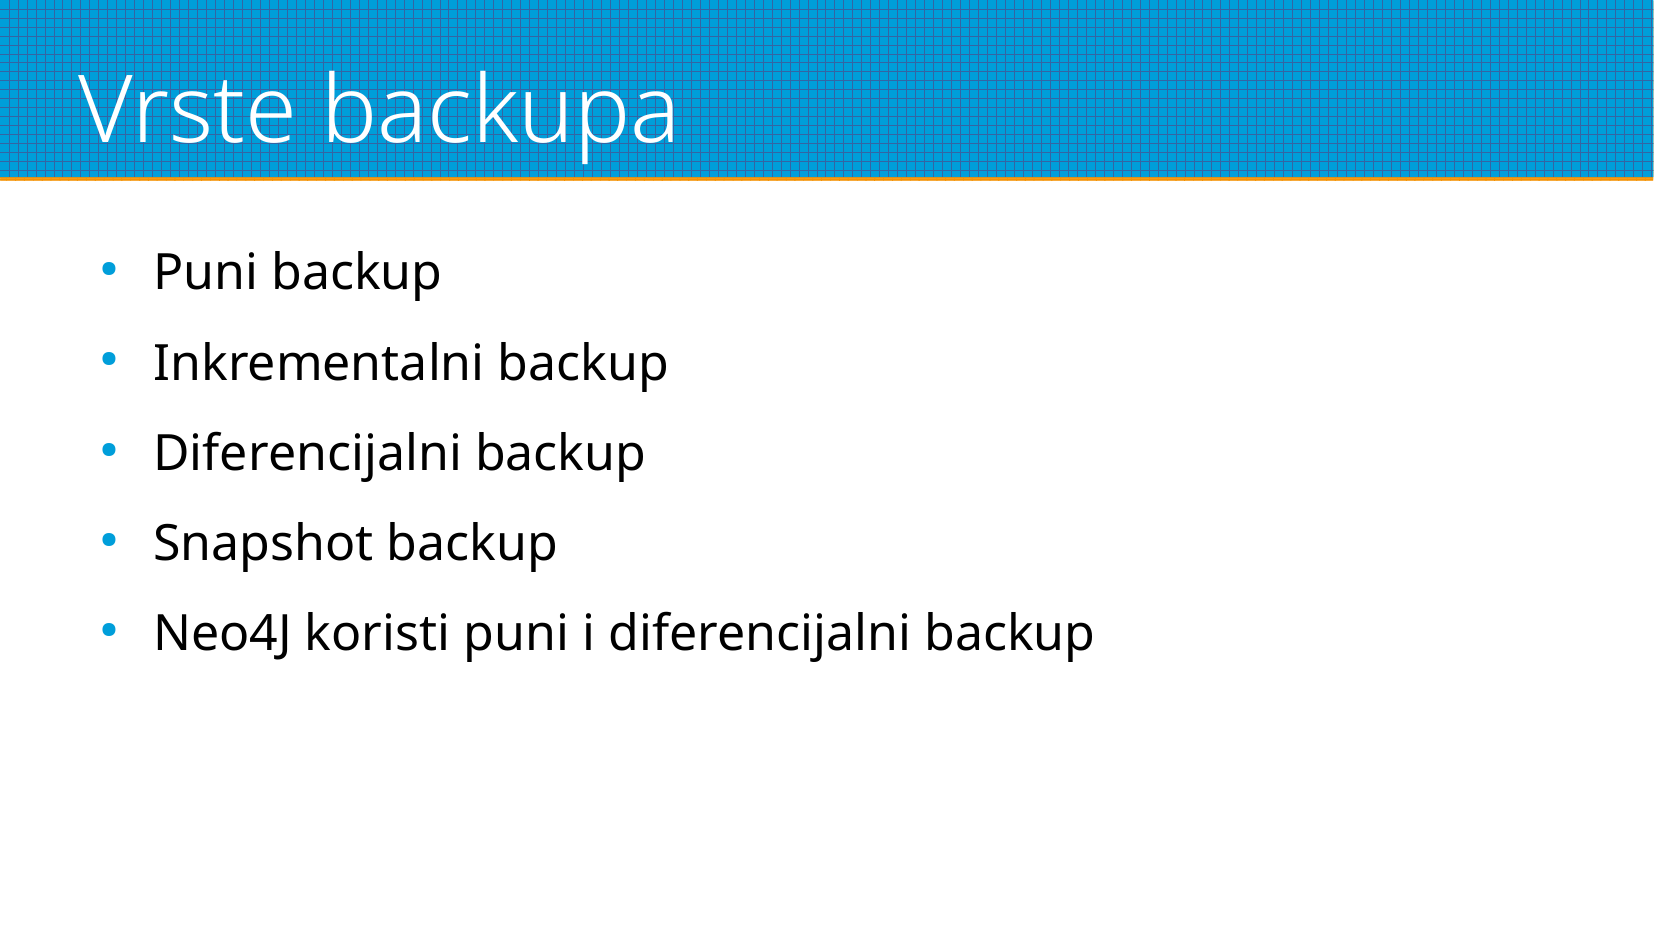

# Vrste backupa
Puni backup
Inkrementalni backup
Diferencijalni backup
Snapshot backup
Neo4J koristi puni i diferencijalni backup